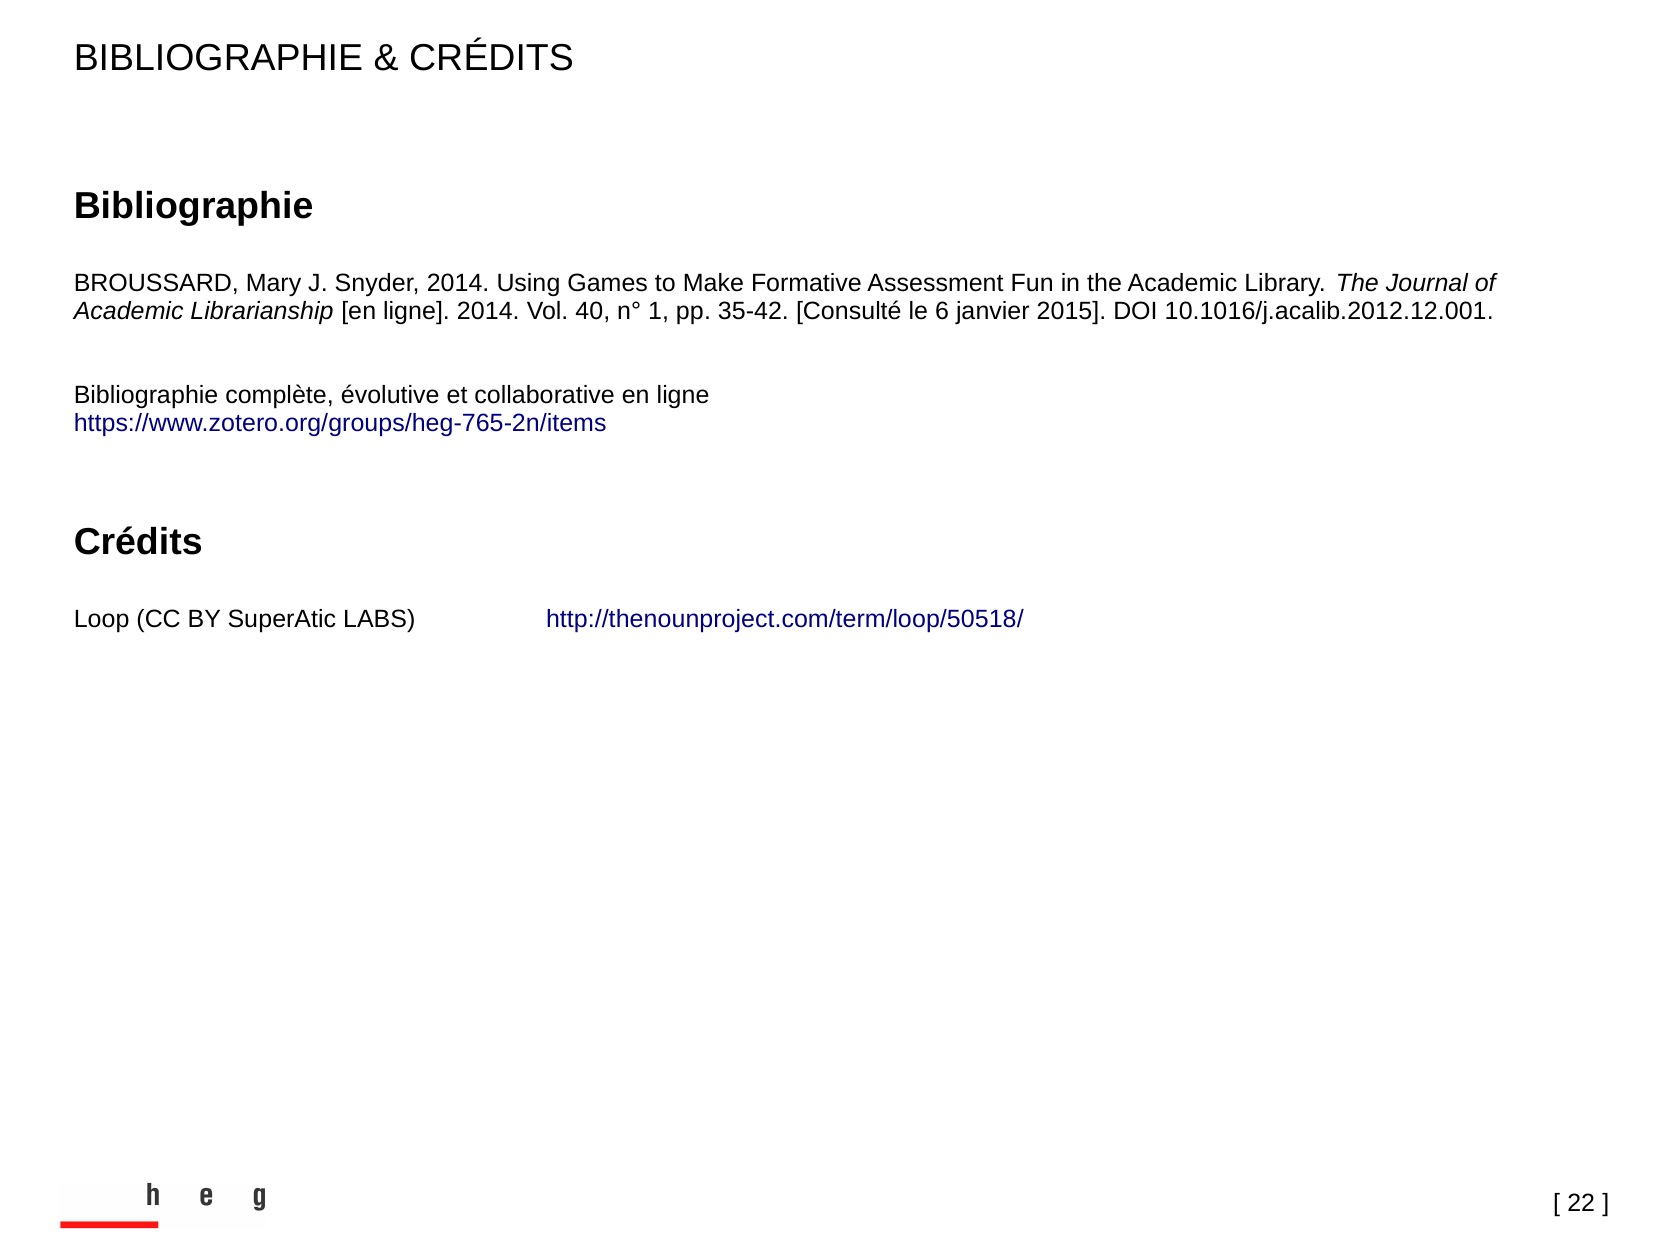

BIBLIOGRAPHIE & CRÉDITS
Bibliographie
BROUSSARD, Mary J. Snyder, 2014. Using Games to Make Formative Assessment Fun in the Academic Library. The Journal of Academic Librarianship [en ligne]. 2014. Vol. 40, n° 1, pp. 35‑42. [Consulté le 6 janvier 2015]. DOI 10.1016/j.acalib.2012.12.001.
Bibliographie complète, évolutive et collaborative en ligne
https://www.zotero.org/groups/heg-765-2n/items
Crédits
Loop (CC BY SuperAtic LABS)	http://thenounproject.com/term/loop/50518/